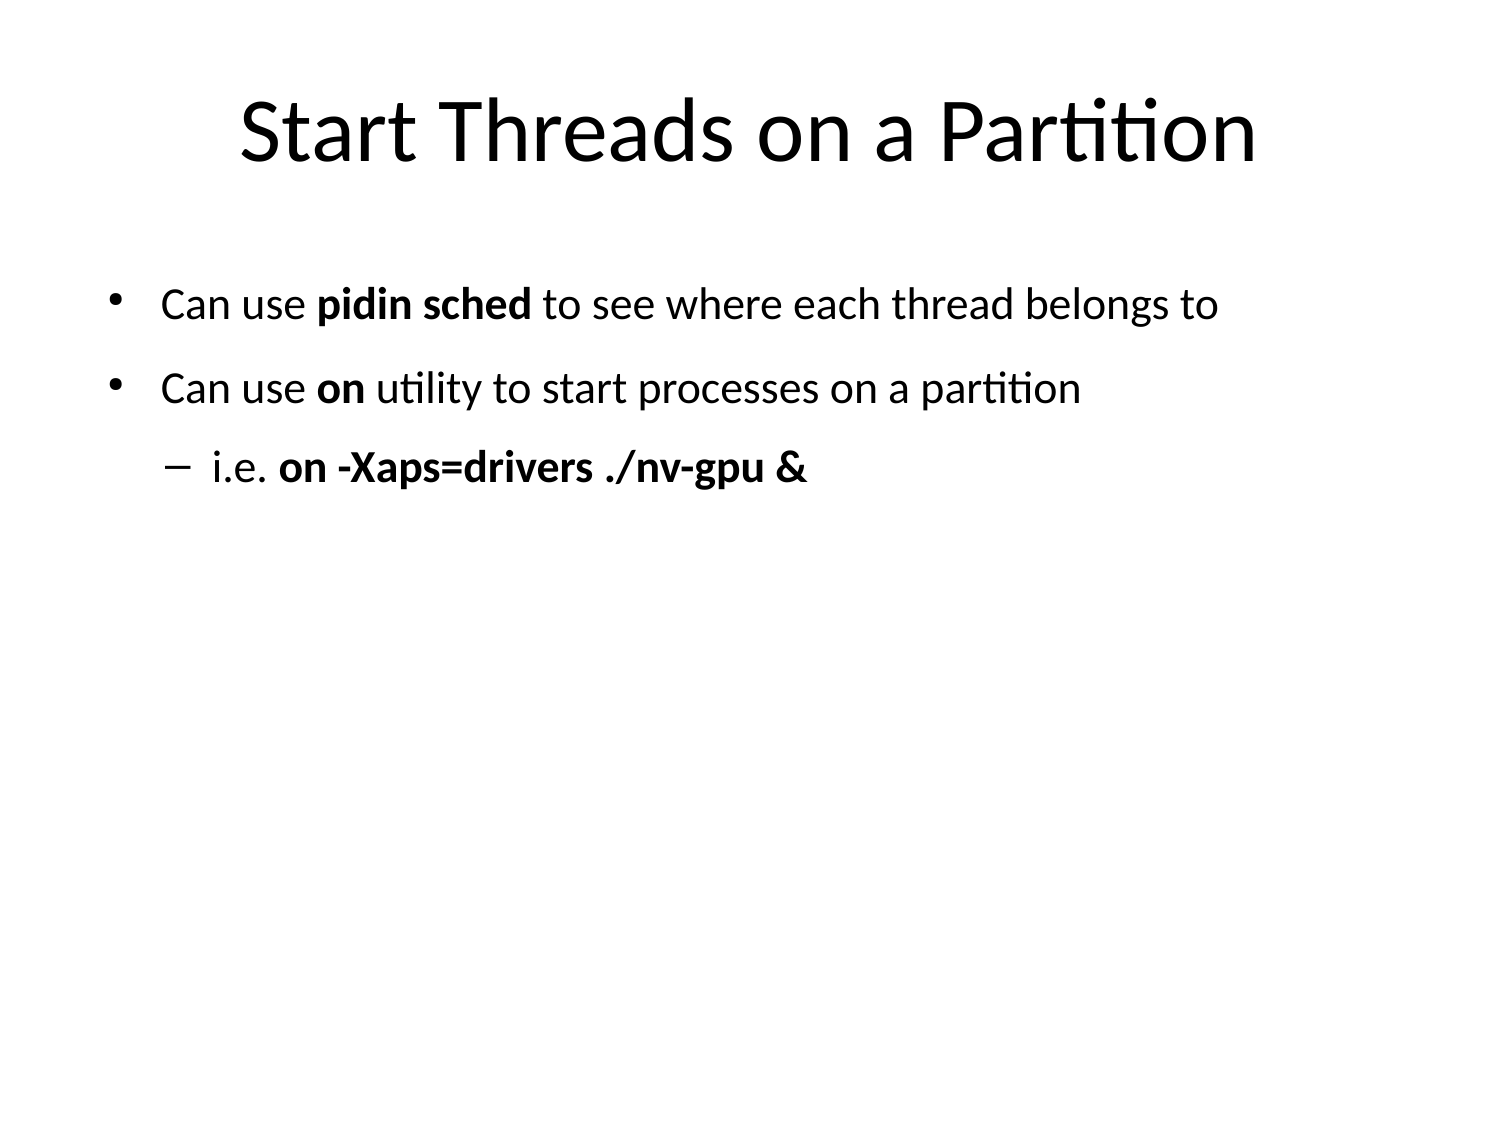

# Start Threads on a Partition
Can use pidin sched to see where each thread belongs to
Can use on utility to start processes on a partition
i.e. on -Xaps=drivers ./nv-gpu &